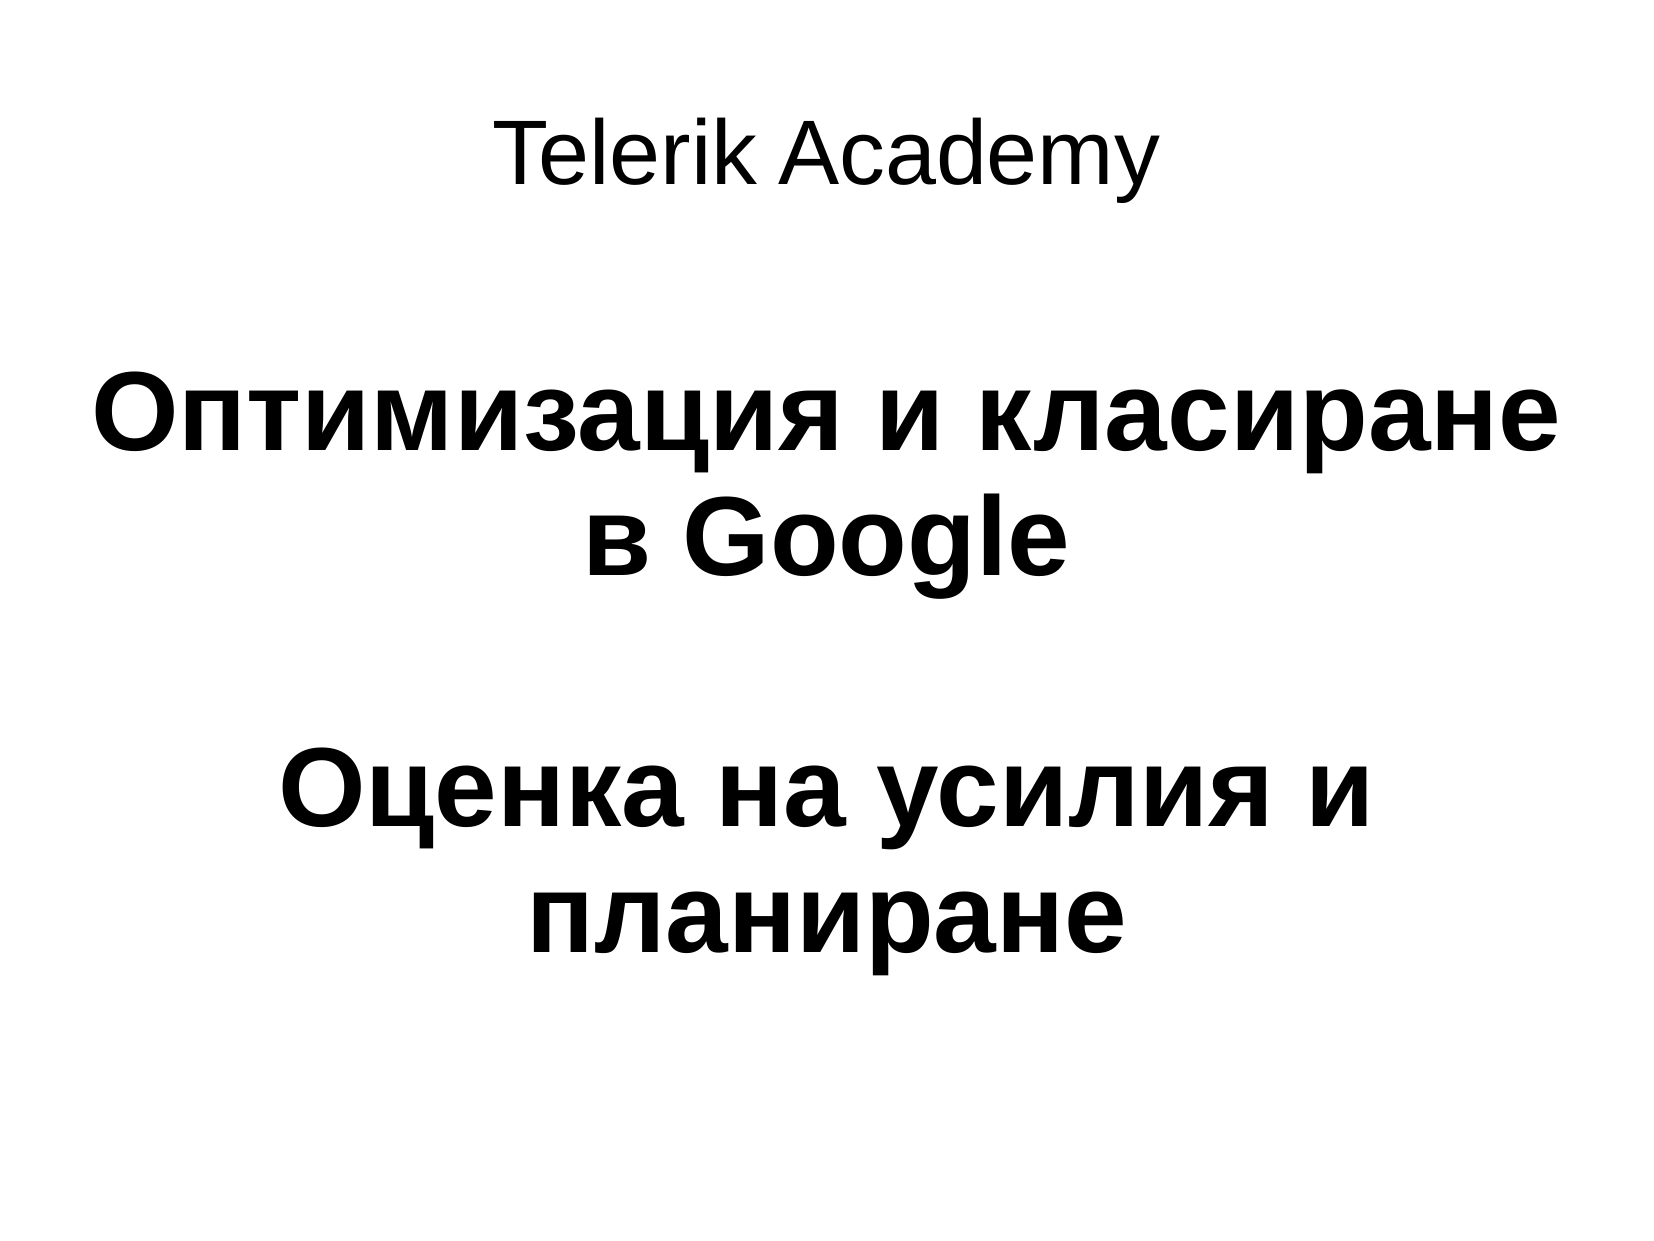

# Telerik Academy
Оптимизация и класиране в Google
Оценка на усилия и планиране